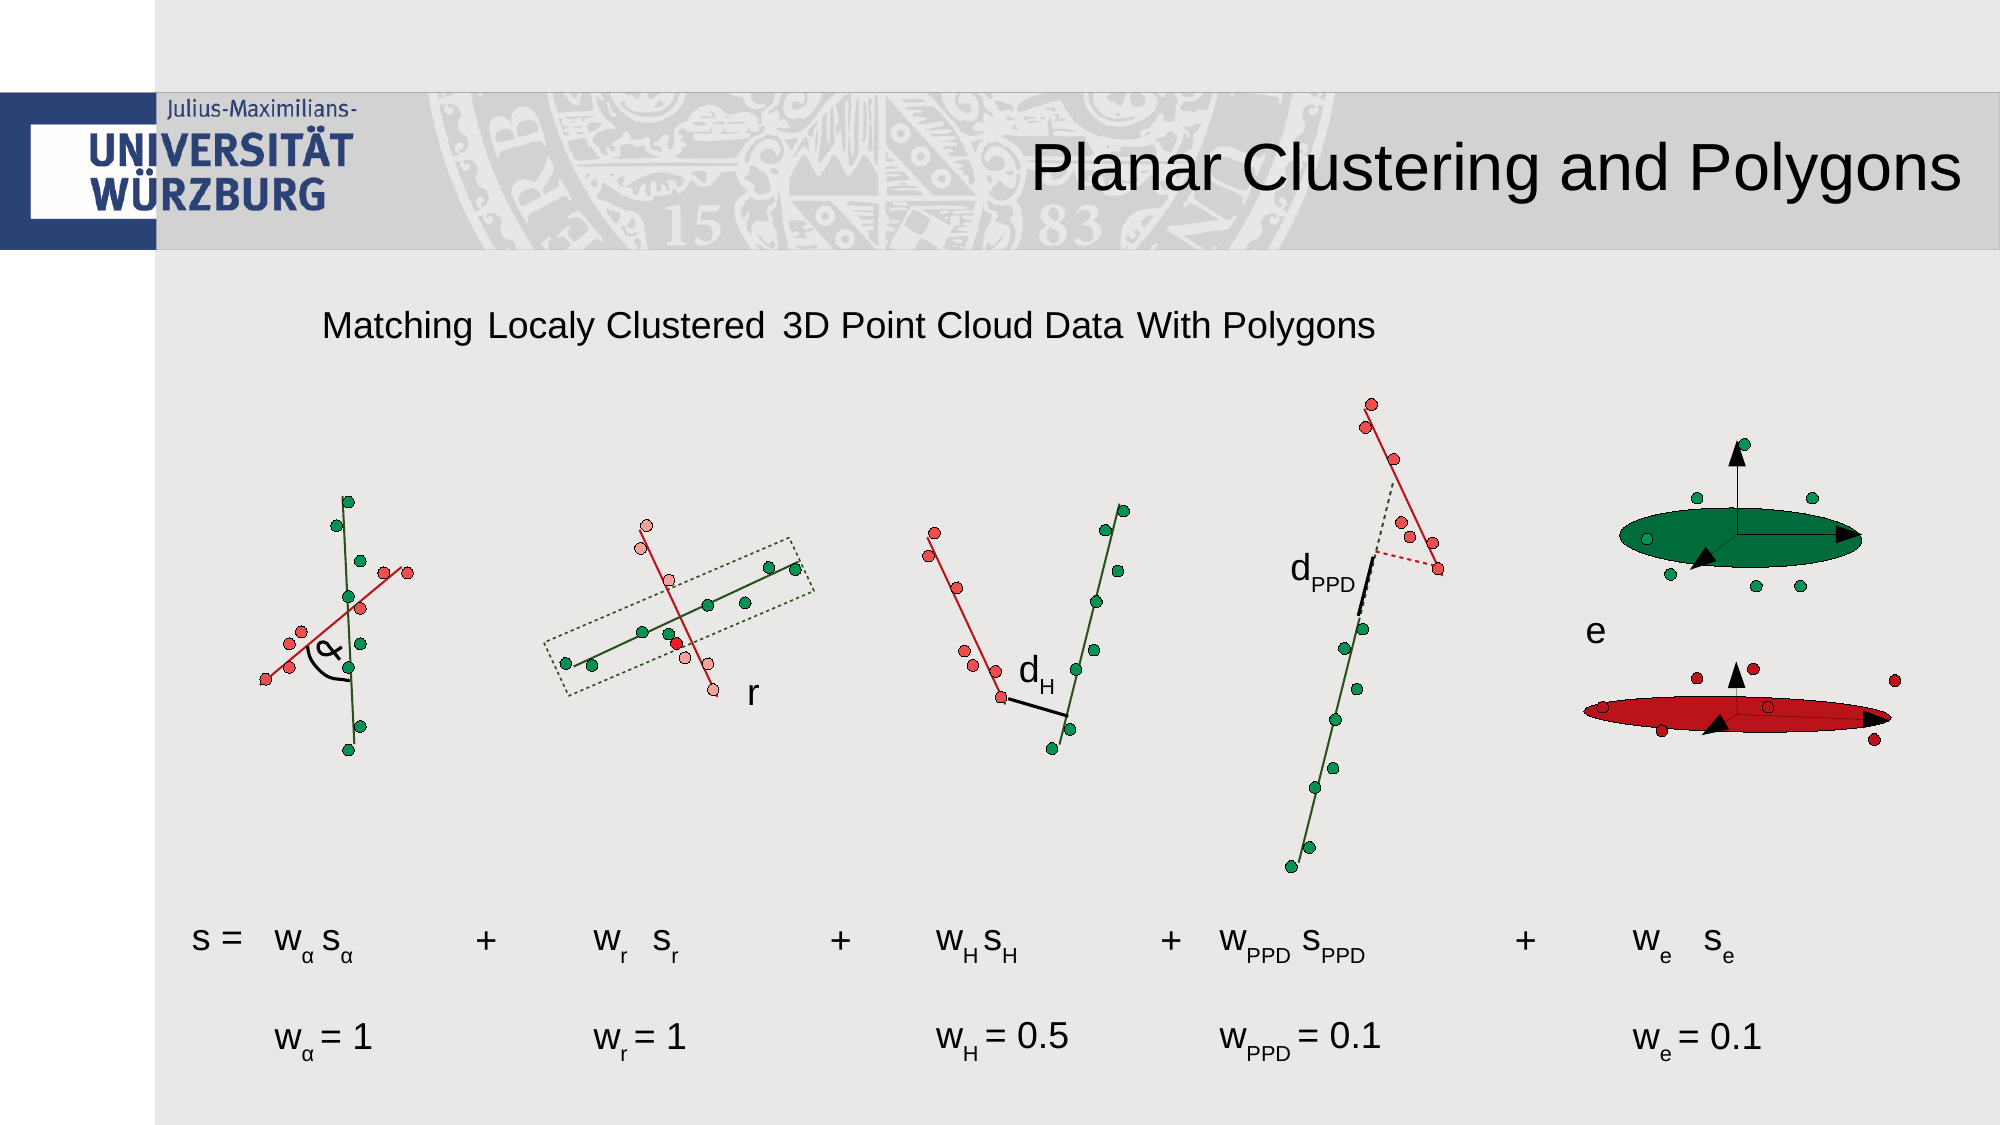

Planar Clustering and Polygons
Matching
Localy Clustered
3D Point Cloud Data
With Polygons
dPPD
e
dH
r
s =
+
+
+
+
wα
wr
wH
wPPD
we
sα
sr
sH
sPPD
se
wH = 0.5
wPPD = 0.1
wα = 1
wr = 1
we = 0.1